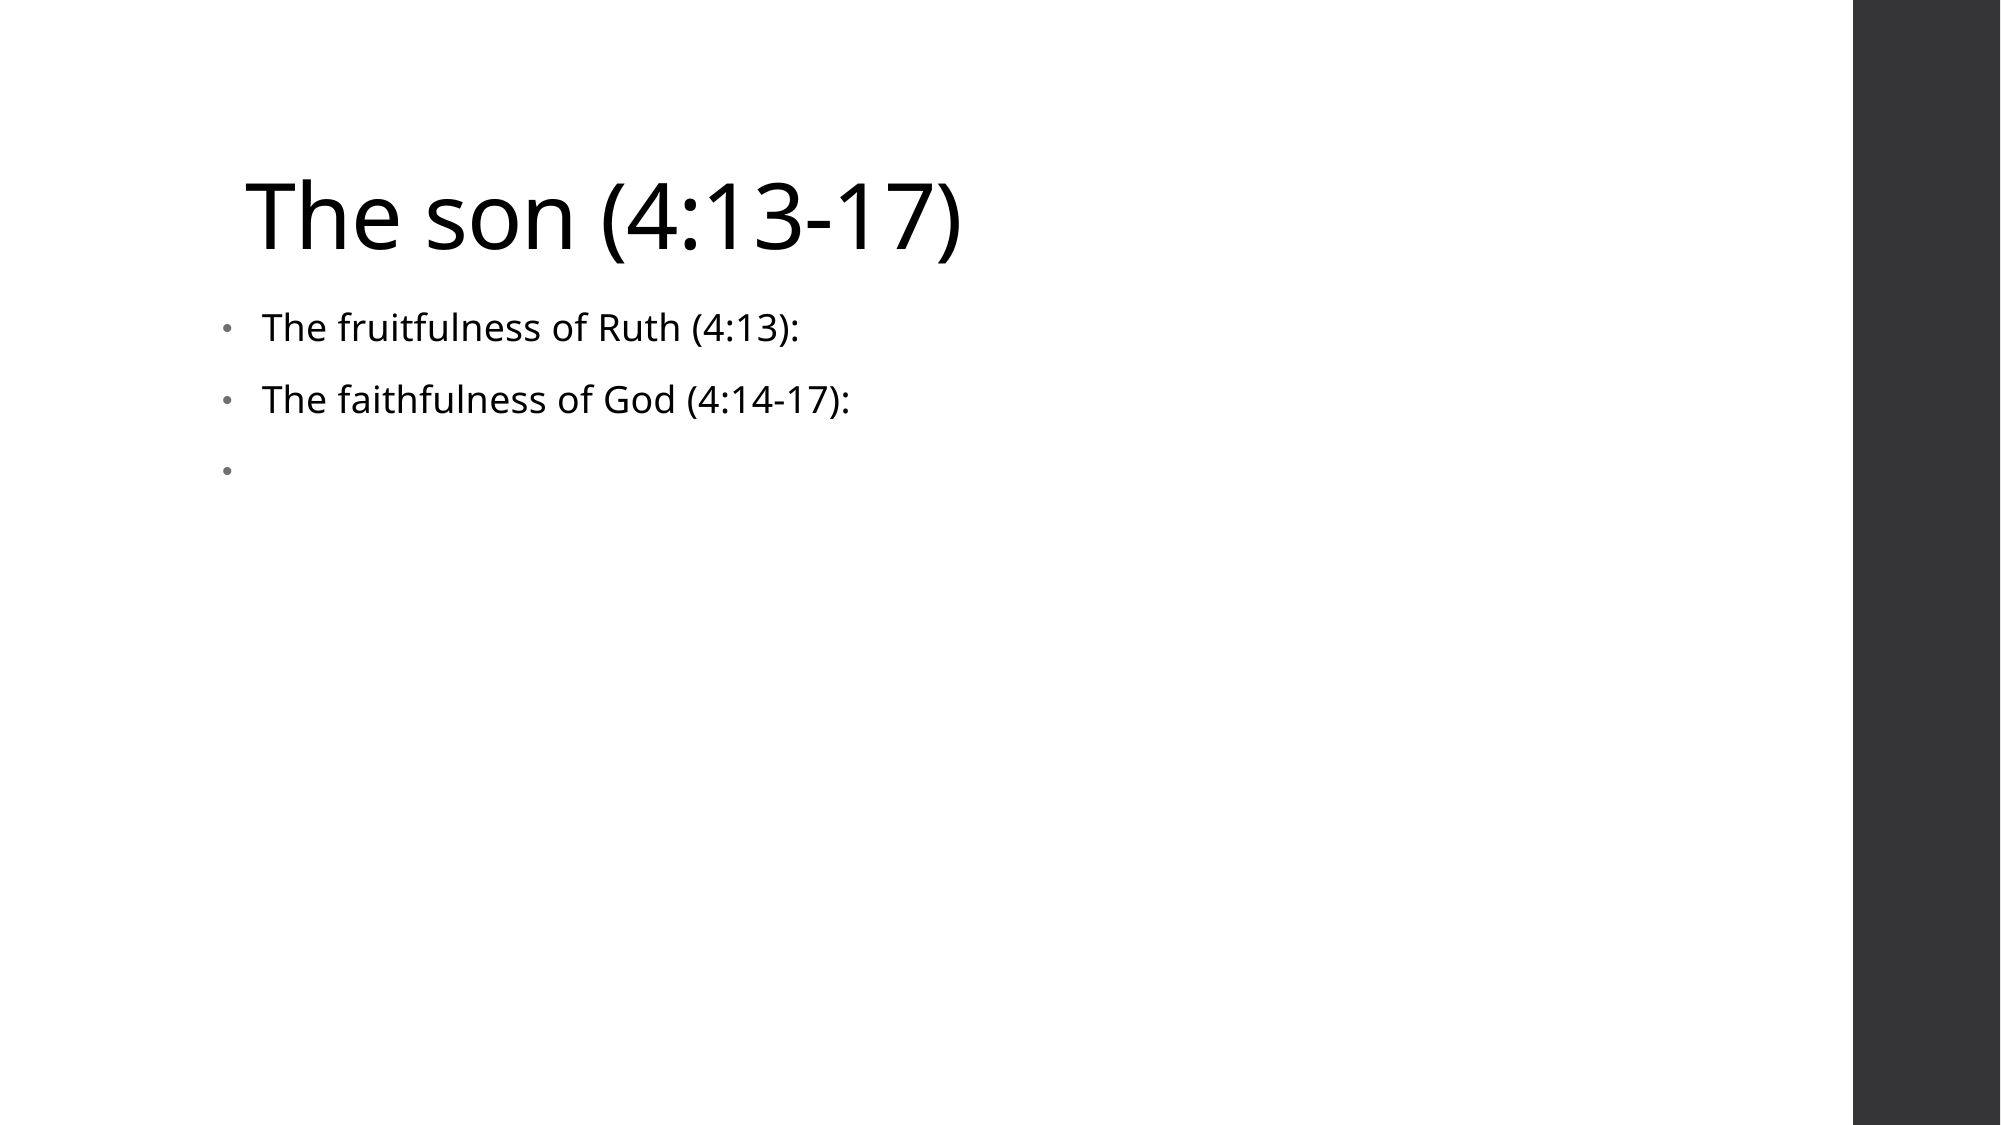

# The son (4:13-17)
 The fruitfulness of Ruth (4:13):
 The faithfulness of God (4:14-17):